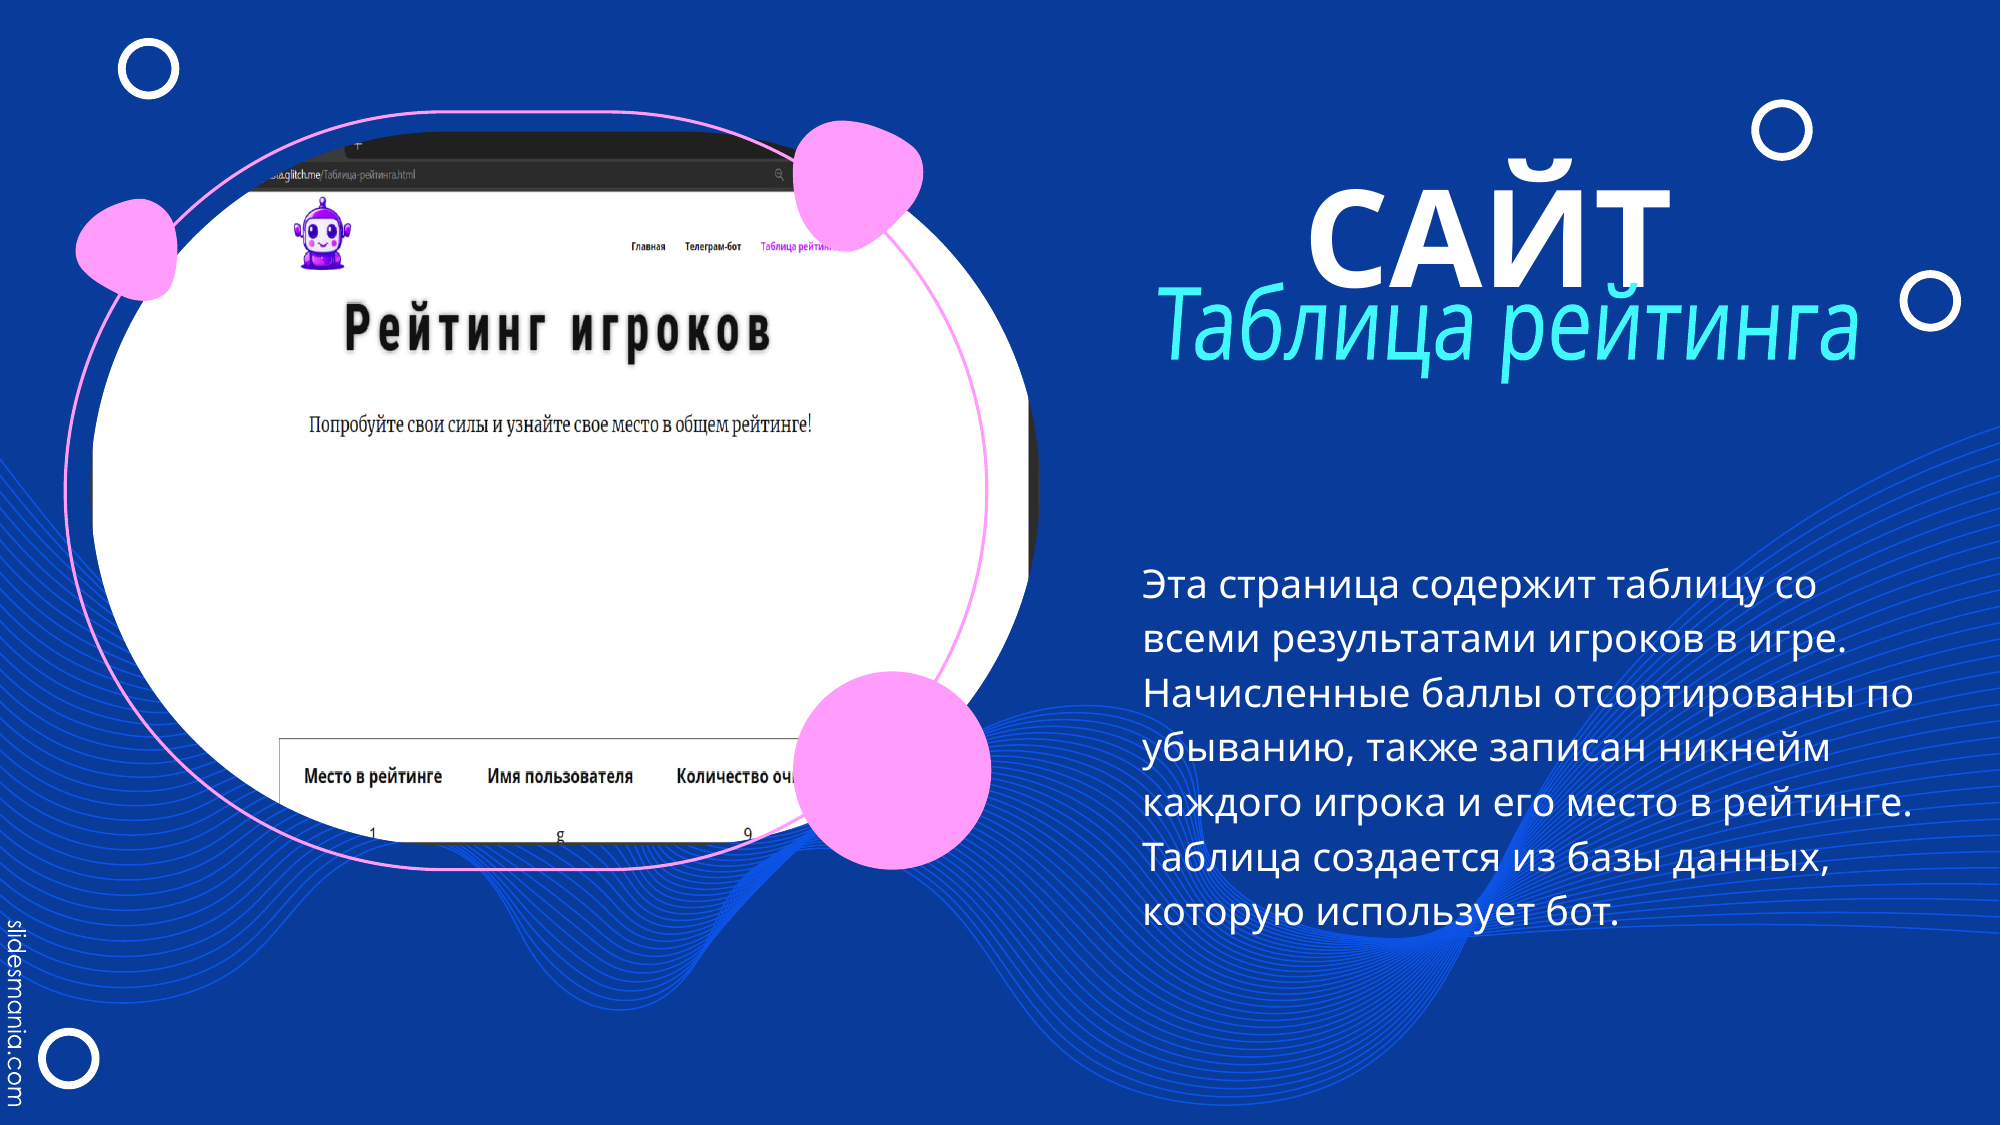

# САЙТ
Таблица рейтинга
Эта страница содержит таблицу со всеми результатами игроков в игре.
Начисленные баллы отсортированы по убыванию, также записан никнейм каждого игрока и его место в рейтинге.
Таблица создается из базы данных, которую использует бот.